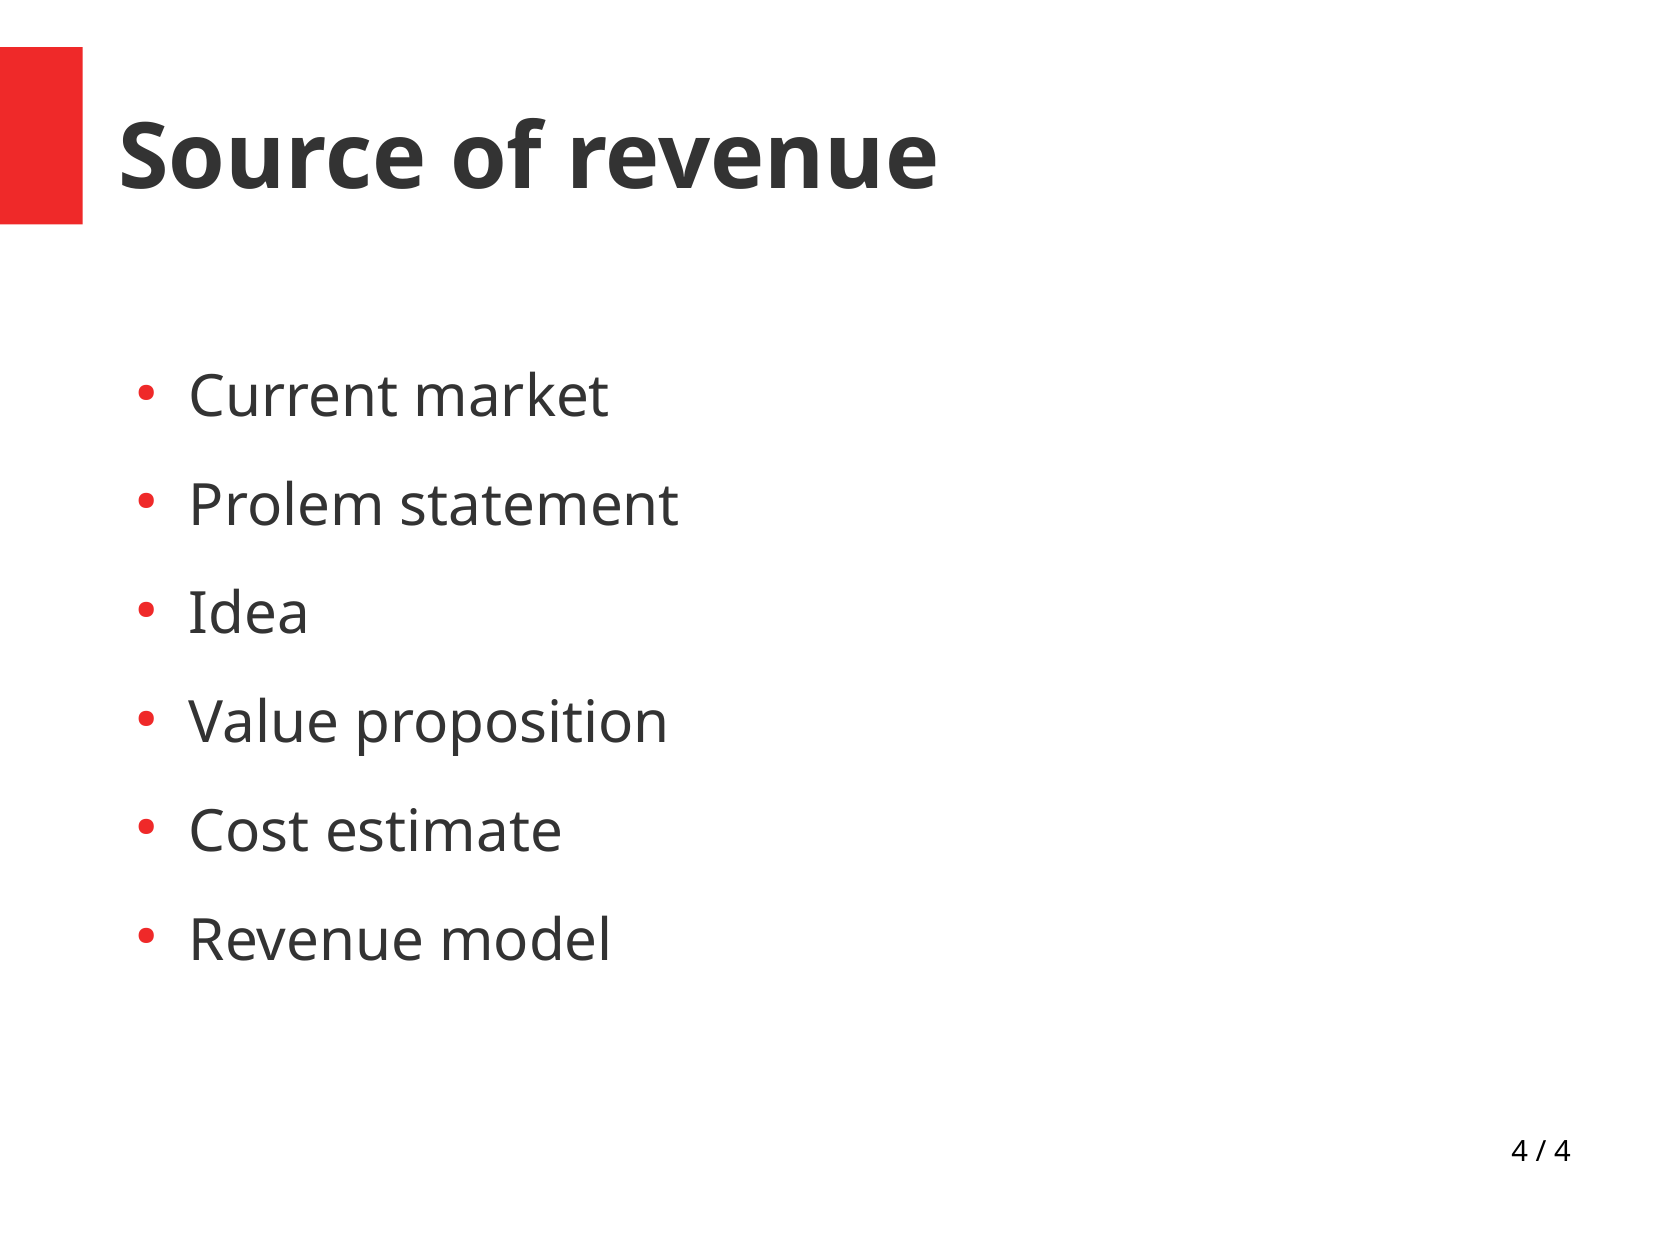

# Source of revenue
Current market
Prolem statement
Idea
Value proposition
Cost estimate
Revenue model
4